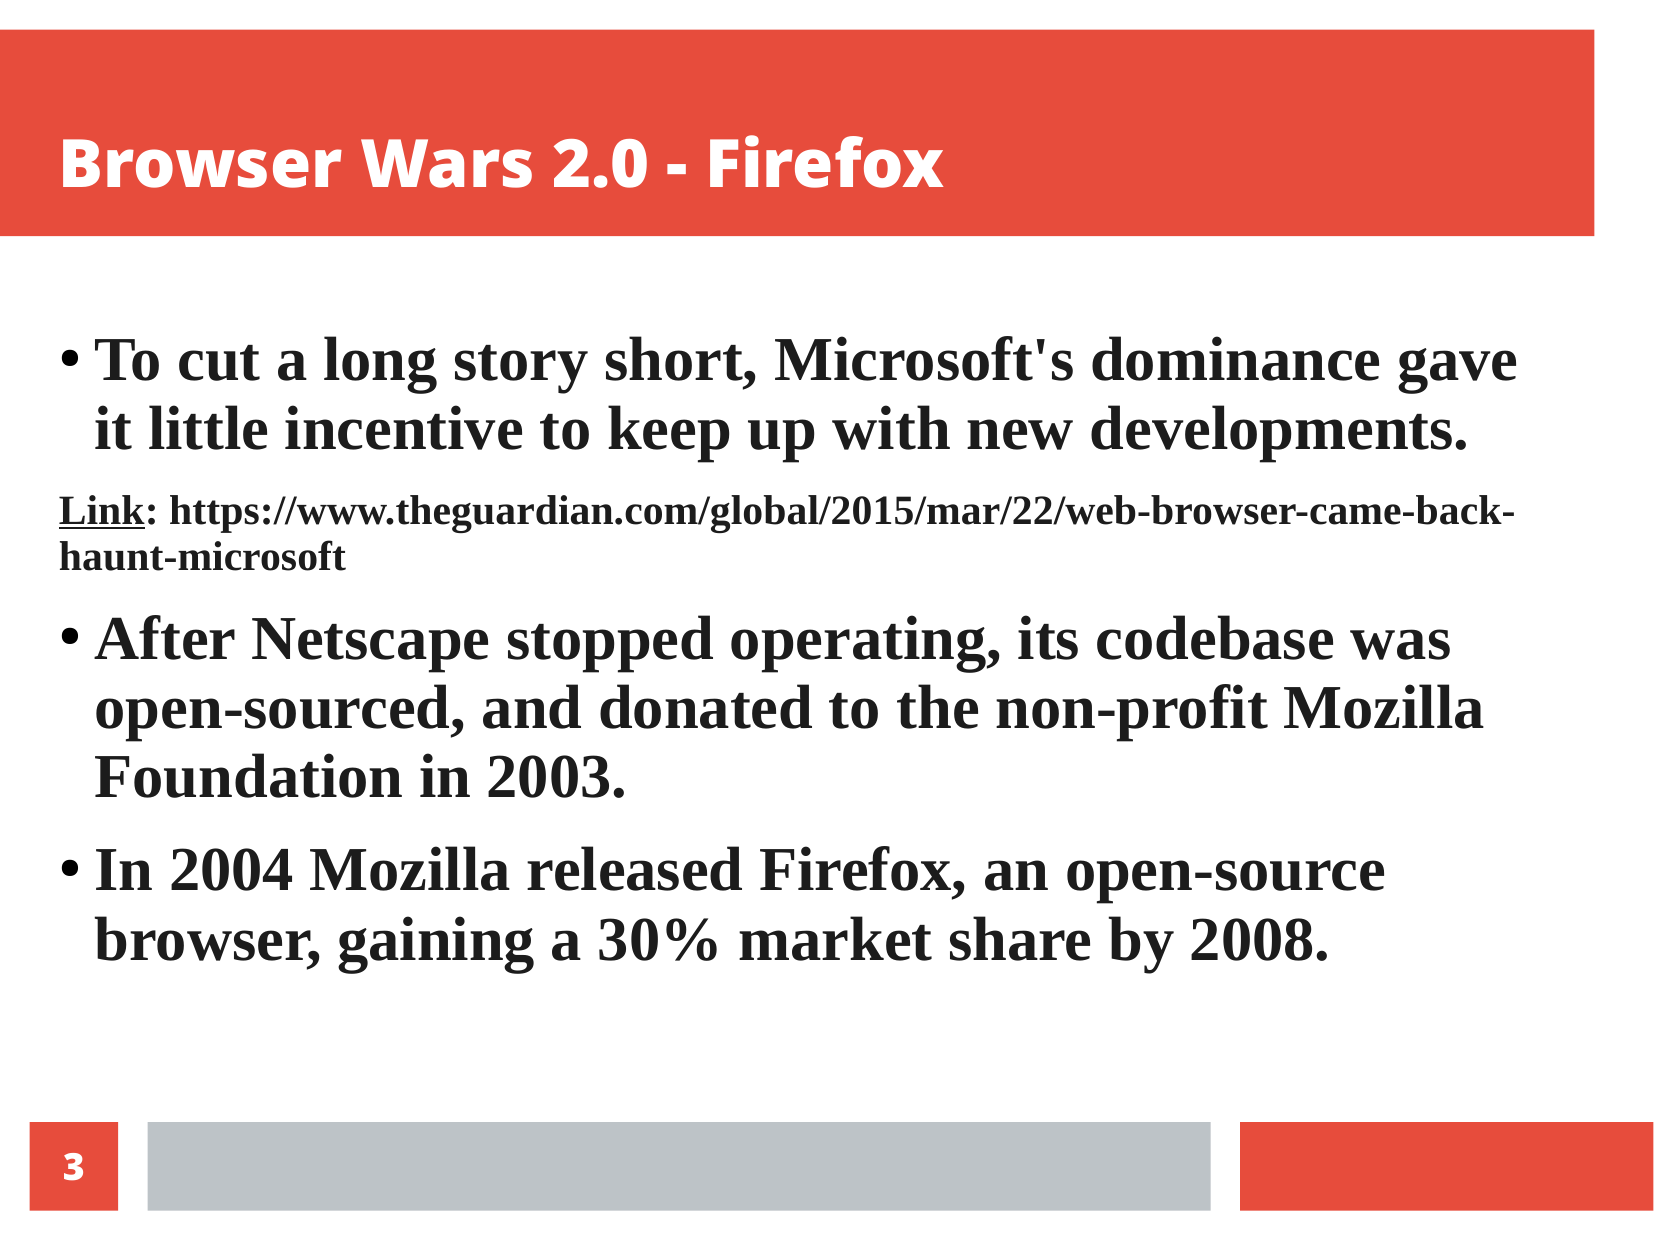

# Browser Wars 2.0 - Firefox
To cut a long story short, Microsoft's dominance gave it little incentive to keep up with new developments.
Link: https://www.theguardian.com/global/2015/mar/22/web-browser-came-back-haunt-microsoft
After Netscape stopped operating, its codebase was open-sourced, and donated to the non-profit Mozilla Foundation in 2003.
In 2004 Mozilla released Firefox, an open-source browser, gaining a 30% market share by 2008.
3